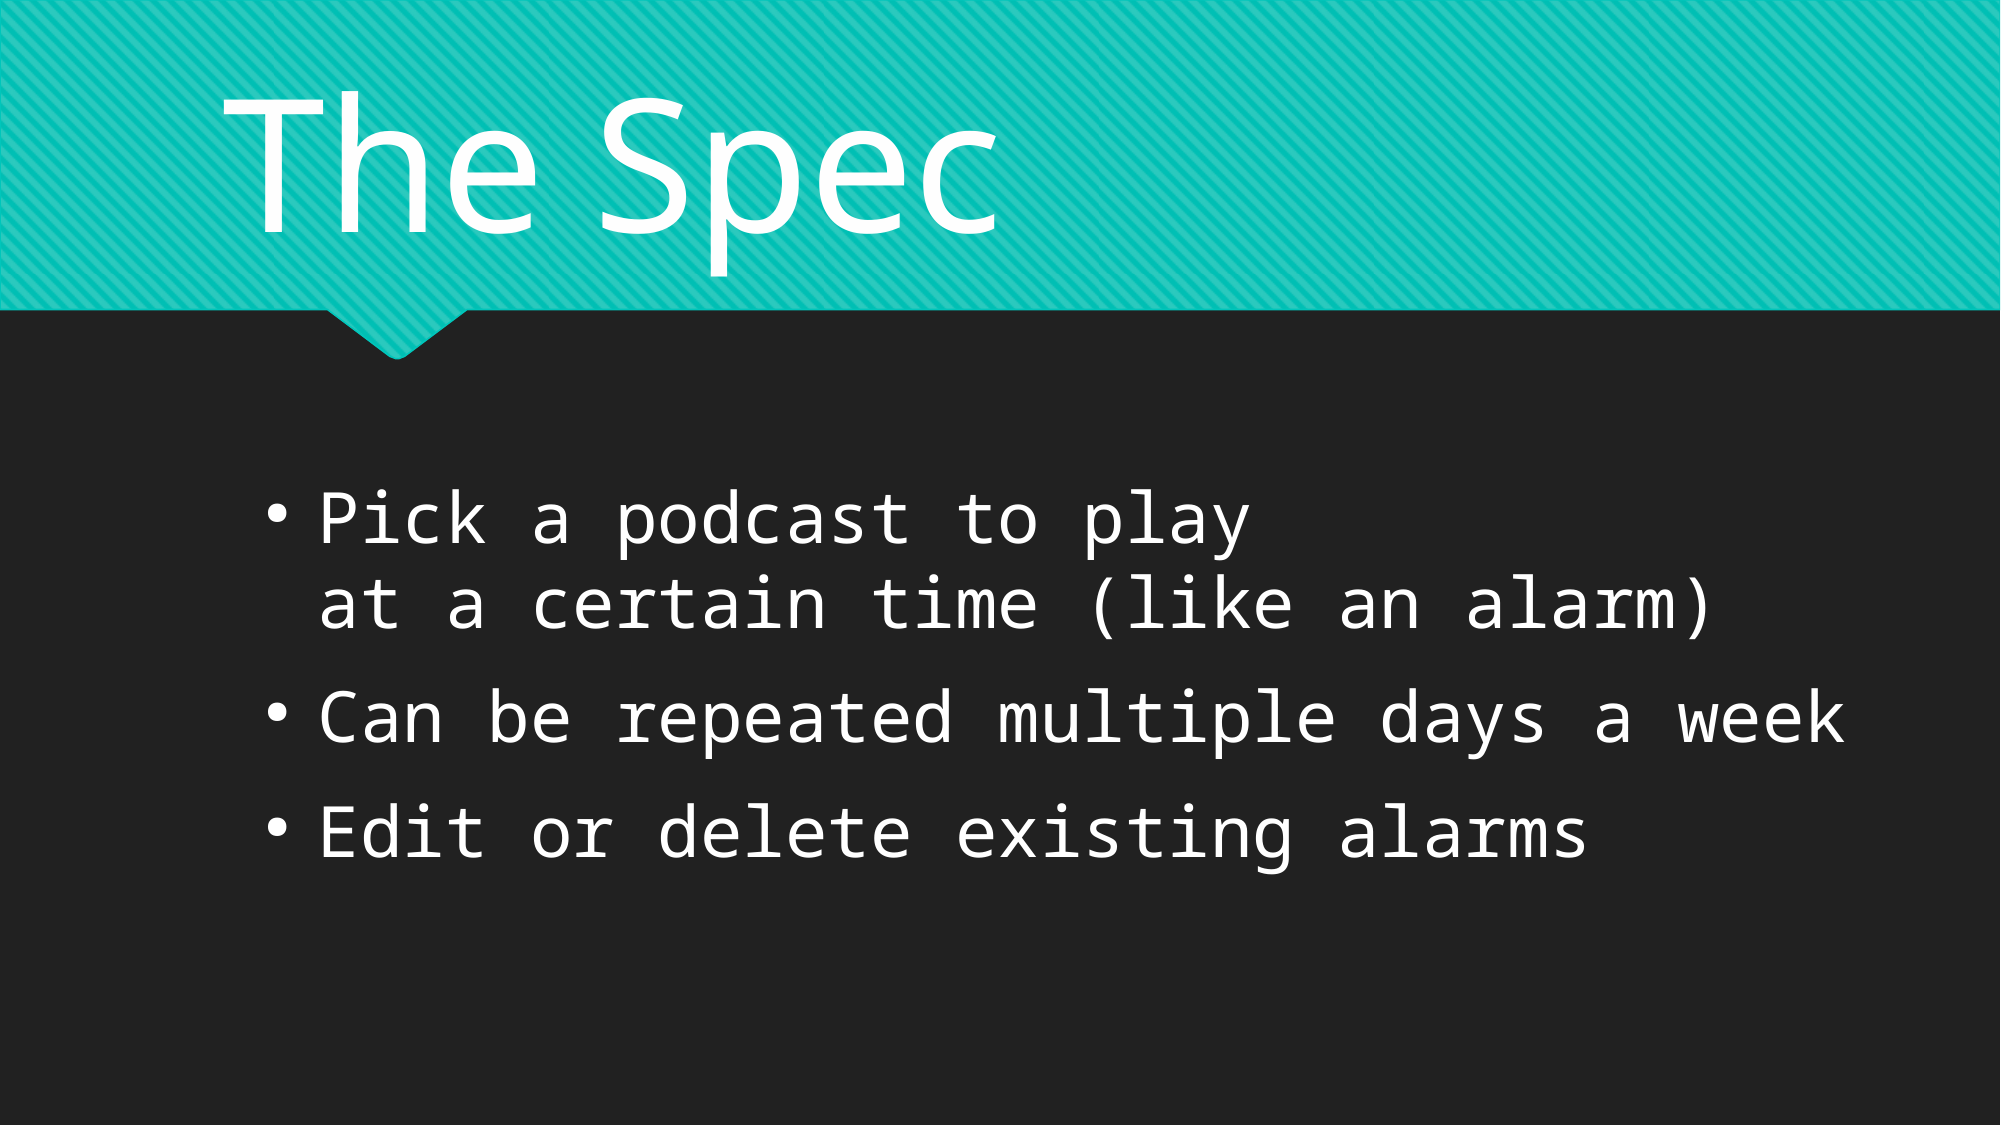

# The Spec
Pick a podcast to play
at a certain time (like an alarm)
Can be repeated multiple days a week
Edit or delete existing alarms